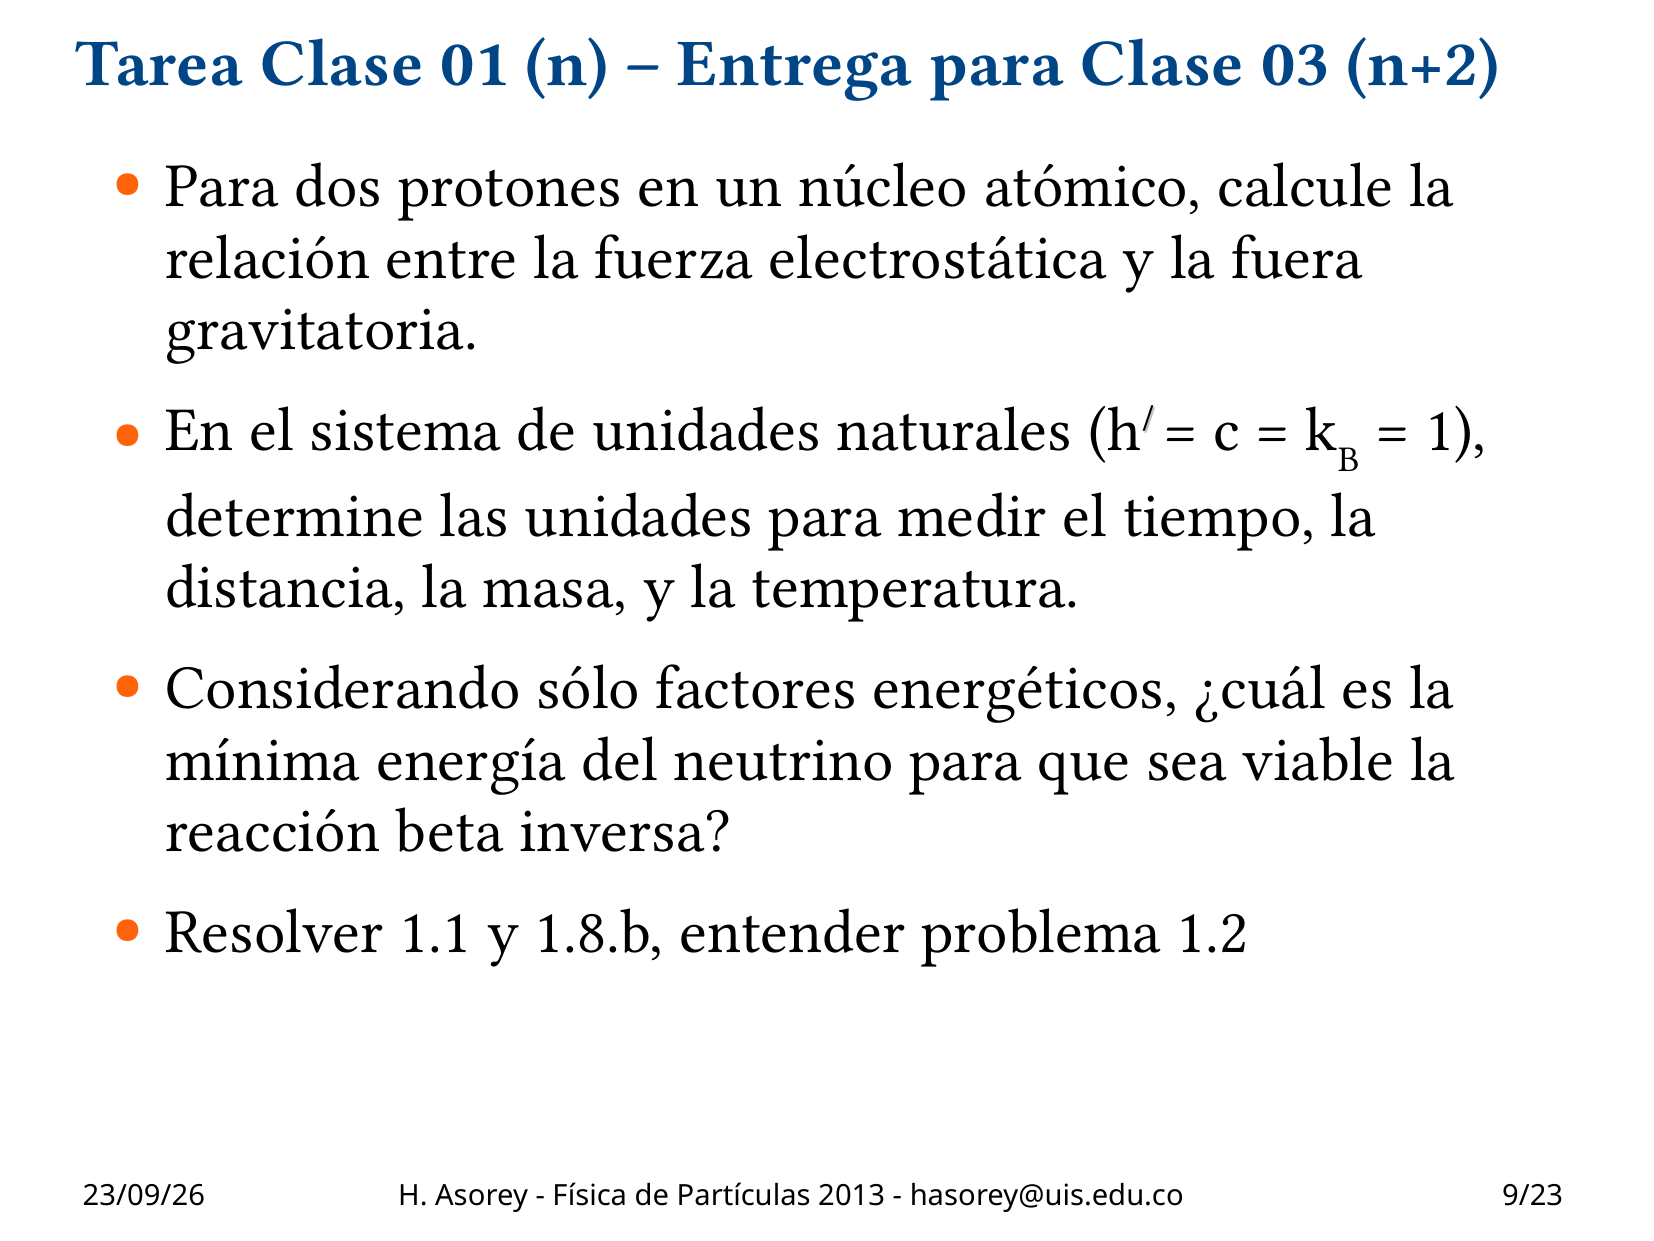

# Tarea Clase 01 (n) – Entrega para Clase 03 (n+2)
Para dos protones en un núcleo atómico, calcule la relación entre la fuerza electrostática y la fuera gravitatoria.
En el sistema de unidades naturales (h/ = c = kB = 1), determine las unidades para medir el tiempo, la distancia, la masa, y la temperatura.
Considerando sólo factores energéticos, ¿cuál es la mínima energía del neutrino para que sea viable la reacción beta inversa?
Resolver 1.1 y 1.8.b, entender problema 1.2
H. Asorey - Física de Partículas 2013 - hasorey@uis.edu.co
9